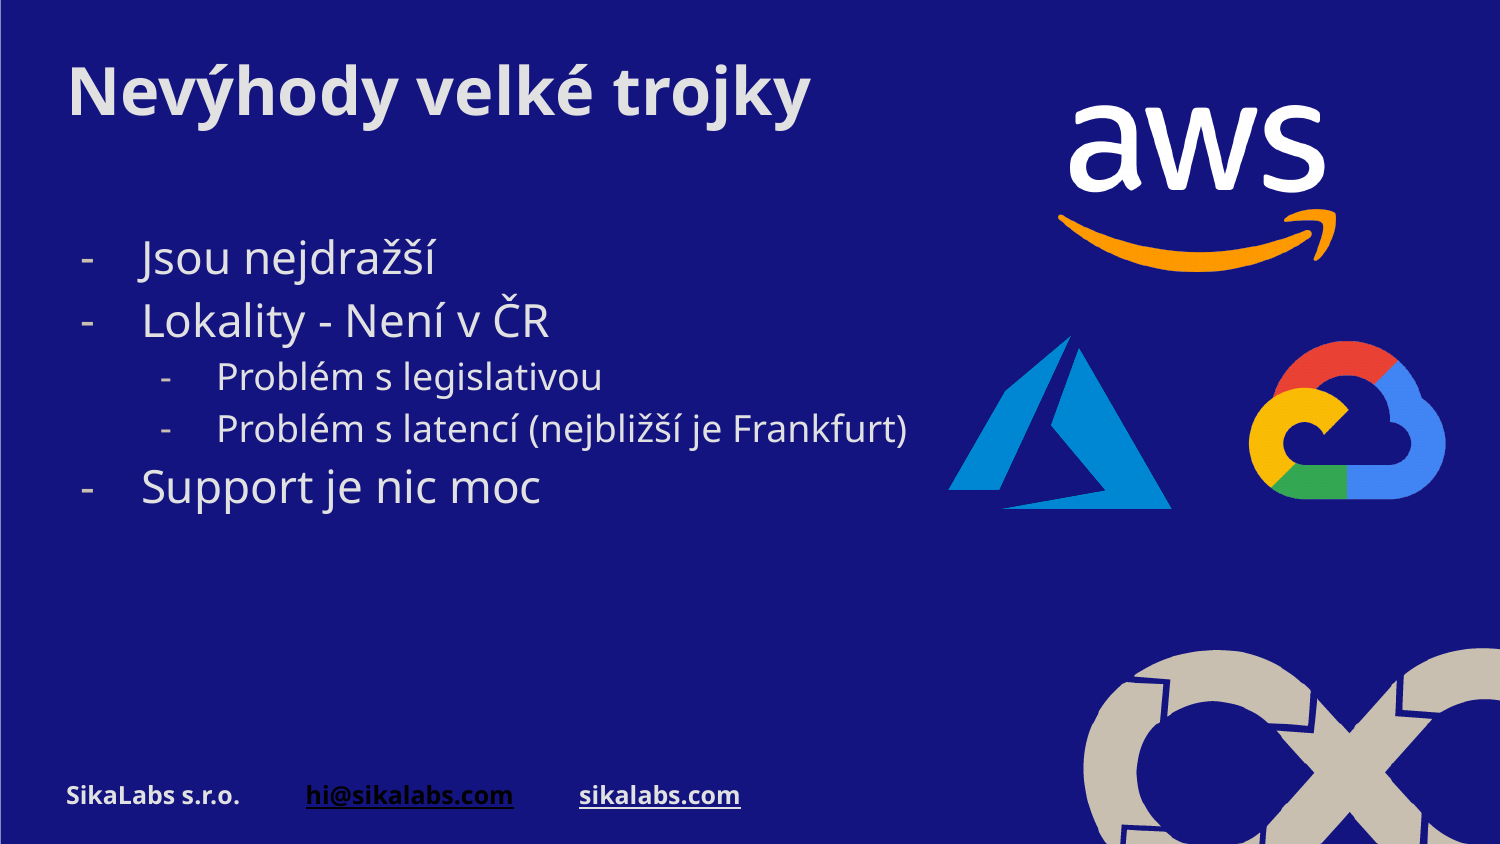

# Nevýhody velké trojky
Jsou nejdražší
Lokality - Není v ČR
Problém s legislativou
Problém s latencí (nejbližší je Frankfurt)
Support je nic moc